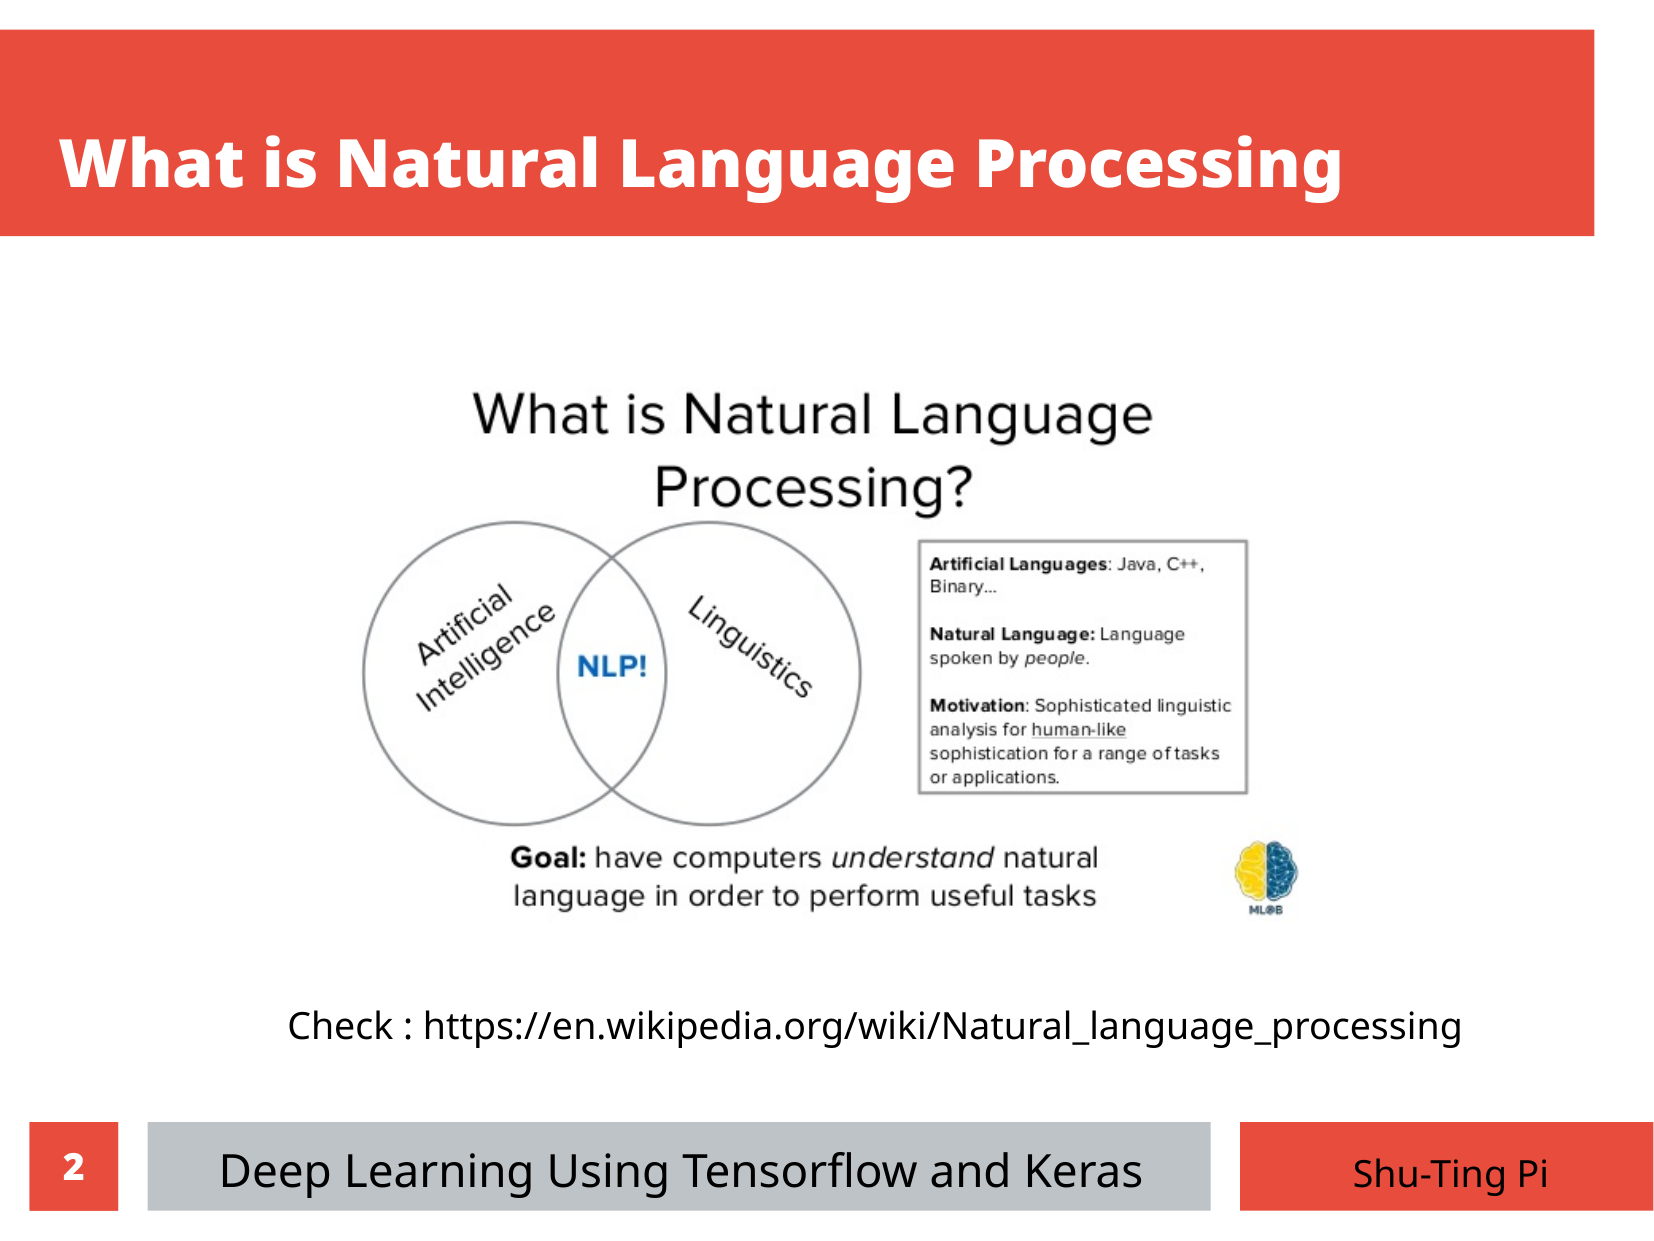

# What is Natural Language Processing
Check : https://en.wikipedia.org/wiki/Natural_language_processing
2
Deep Learning Using Tensorflow and Keras
Shu-Ting Pi